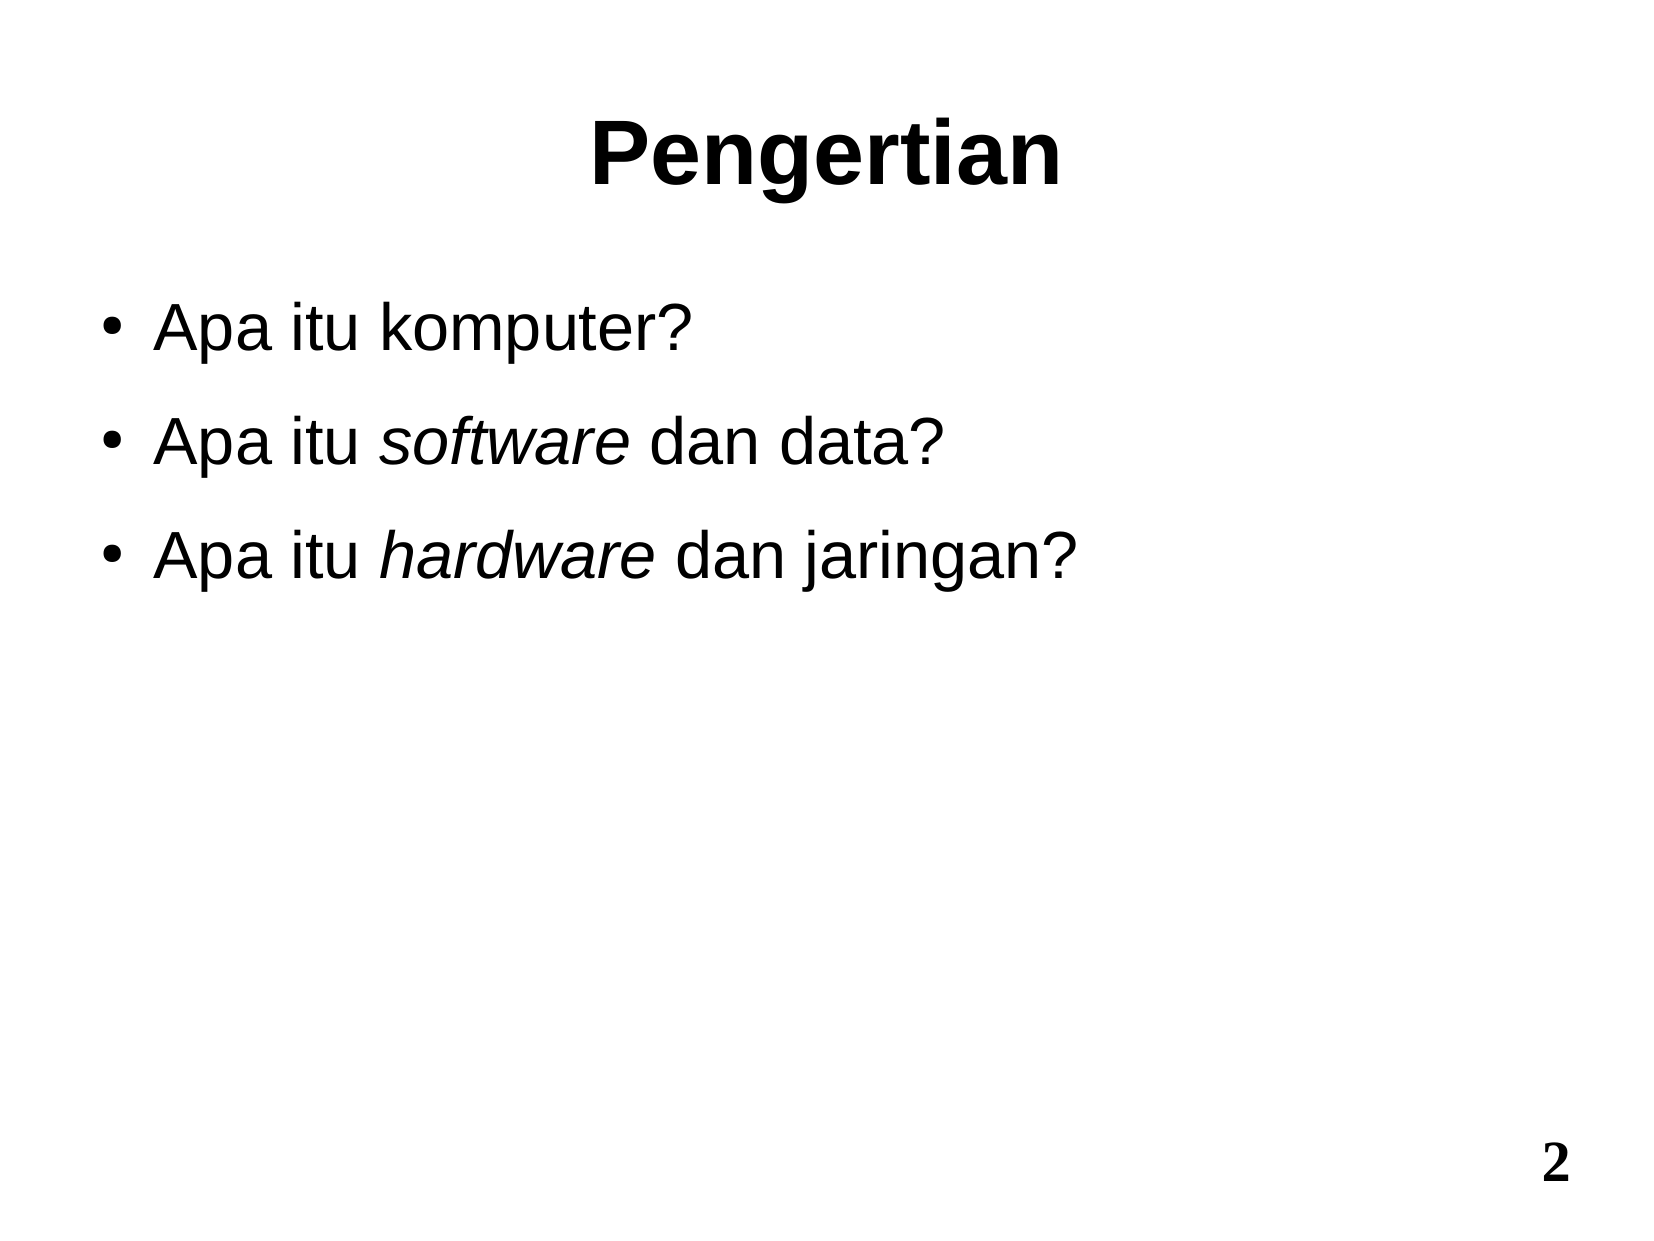

# Pengertian
Apa itu komputer?
Apa itu software dan data?
Apa itu hardware dan jaringan?
2